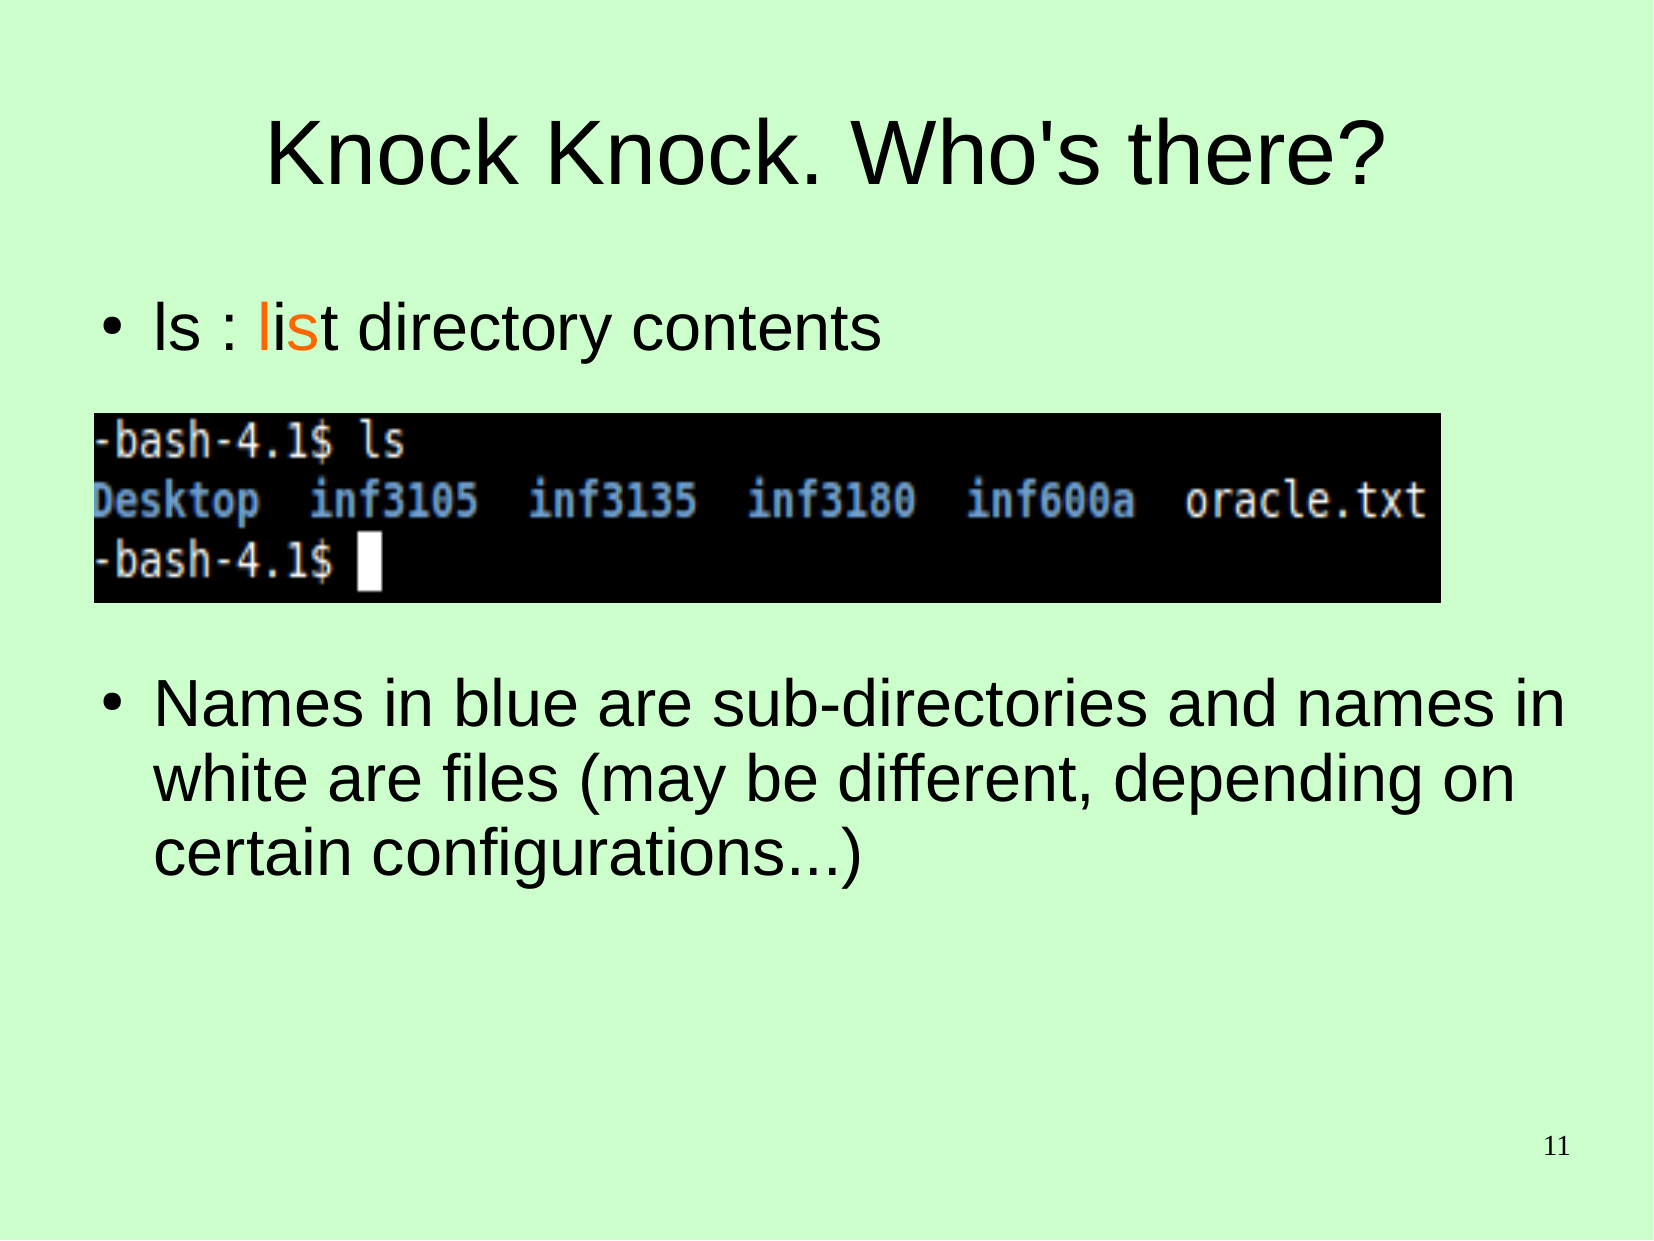

# Knock Knock. Who's there?
ls : list directory contents
Names in blue are sub-directories and names in white are files (may be different, depending on certain configurations...)
11